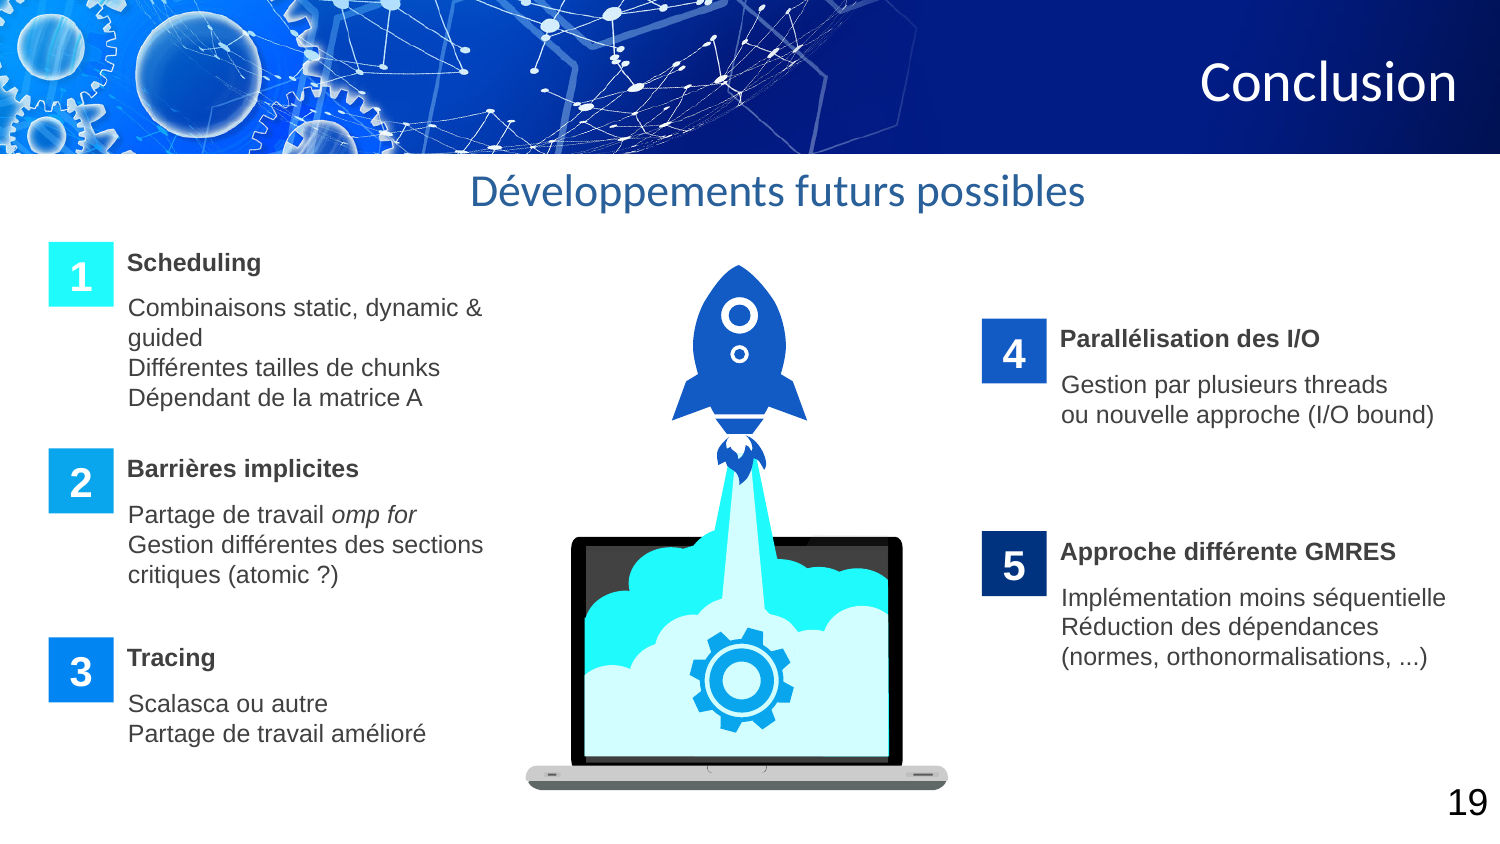

# Conclusion
Développements futurs possibles
Scheduling
Combinaisons static, dynamic & guided
Différentes tailles de chunks
Dépendant de la matrice A
1
Parallélisation des I/O
Gestion par plusieurs threads
ou nouvelle approche (I/O bound)
4
Barrières implicites
Partage de travail omp for
Gestion différentes des sections critiques (atomic ?)
2
Approche différente GMRES
Implémentation moins séquentielle
Réduction des dépendances (normes, orthonormalisations, ...)
5
Tracing
Scalasca ou autre
Partage de travail amélioré
3